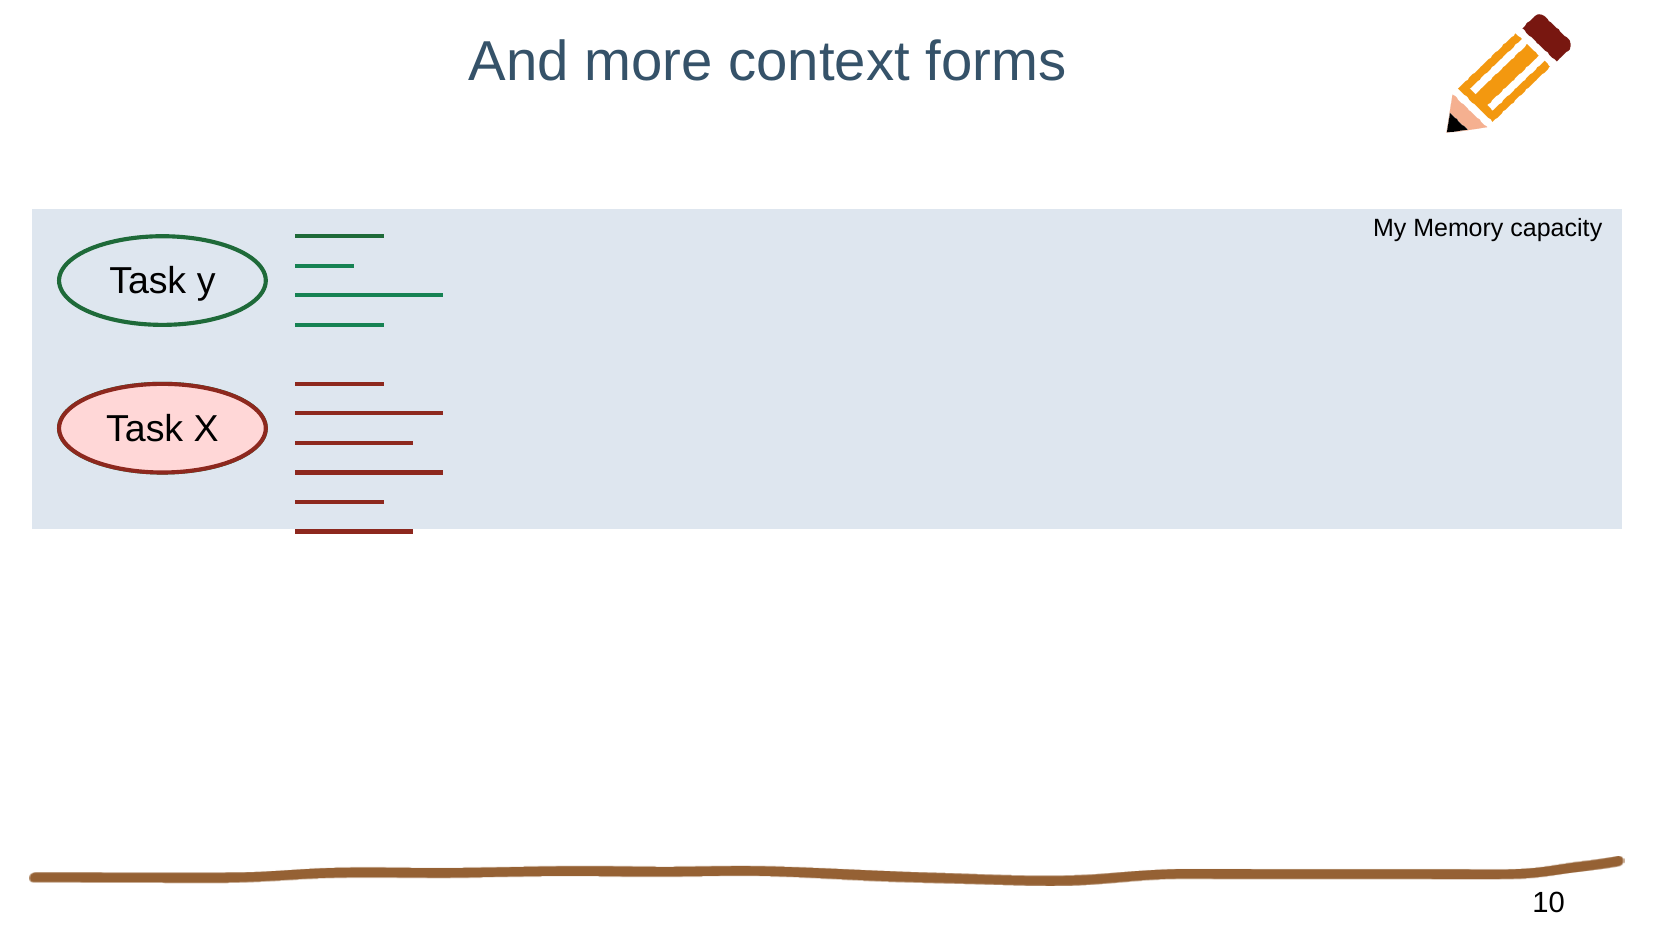

# And more context forms
My Memory capacity
Task y
Task X
Task X
10